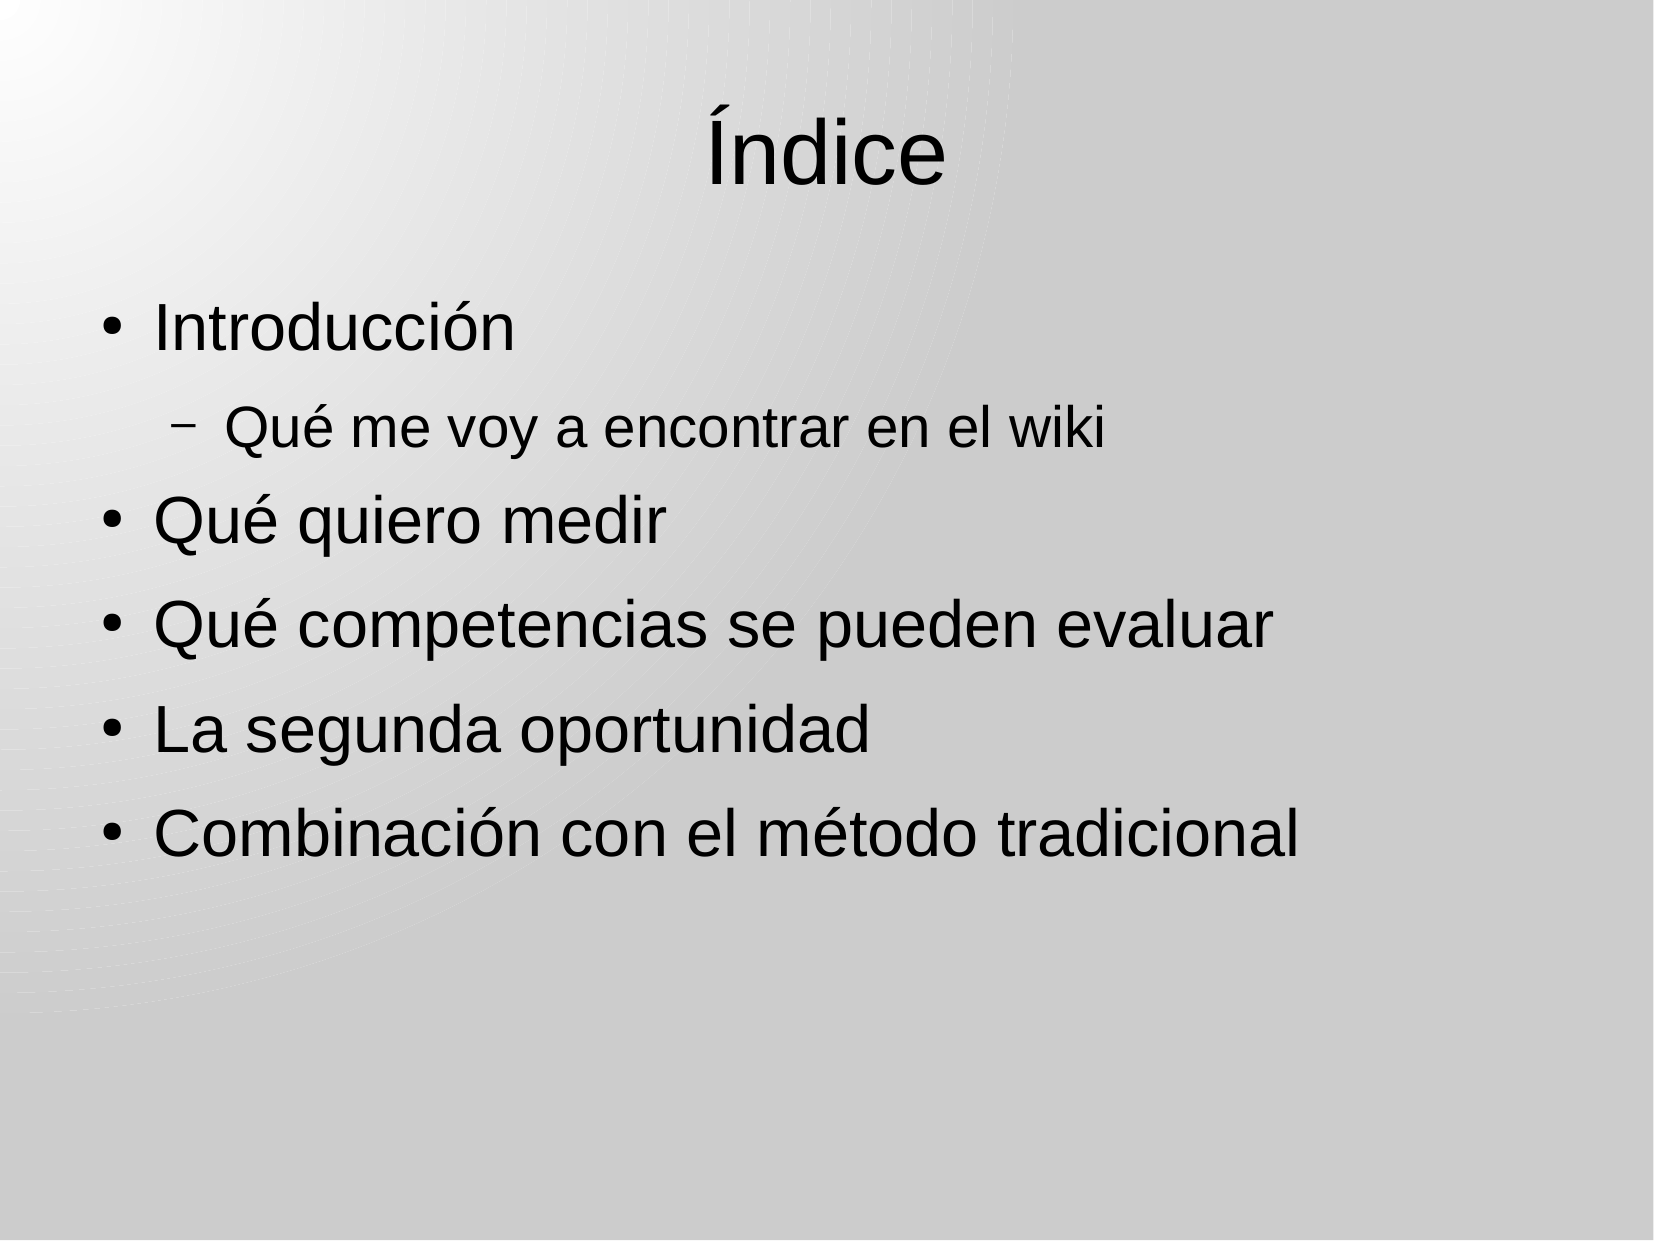

# Índice
Introducción
Qué me voy a encontrar en el wiki
Qué quiero medir
Qué competencias se pueden evaluar
La segunda oportunidad
Combinación con el método tradicional